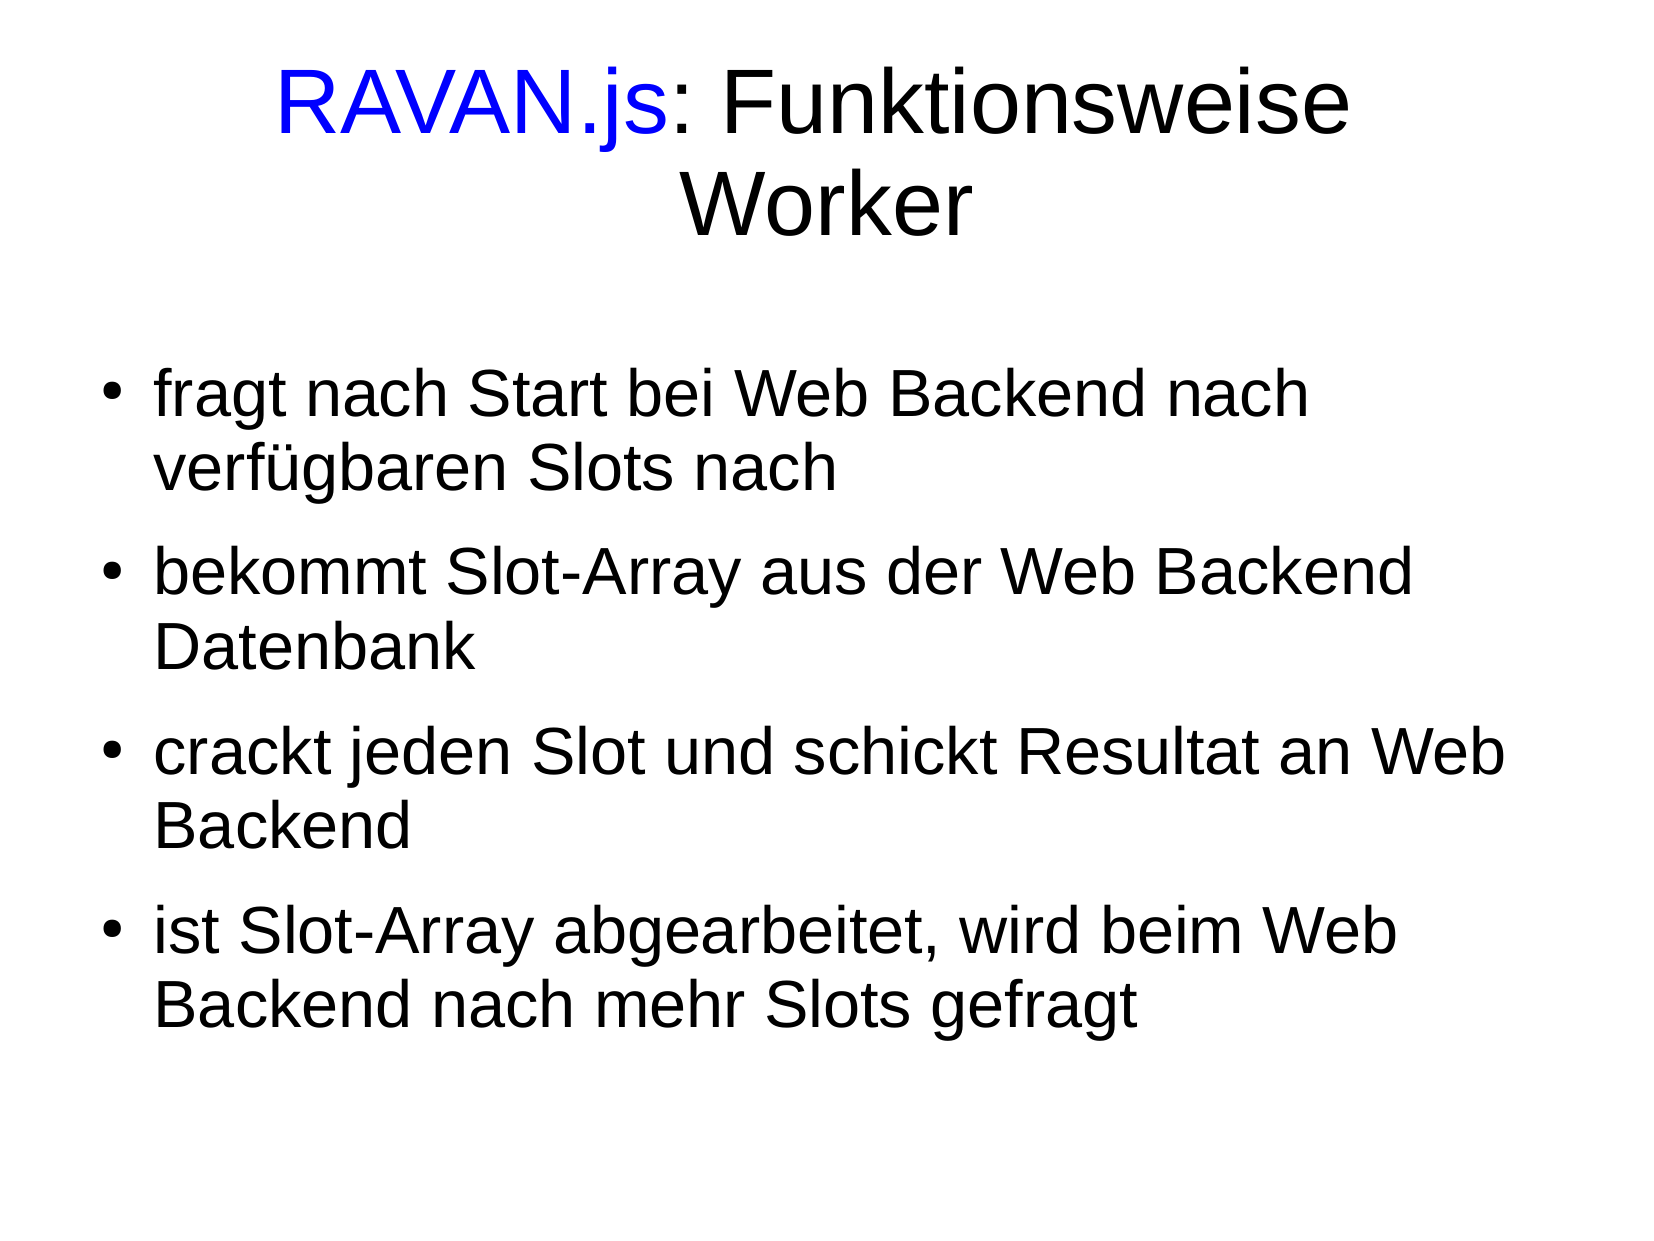

# RAVAN.js: Funktionsweise Worker
fragt nach Start bei Web Backend nach verfügbaren Slots nach
bekommt Slot-Array aus der Web Backend Datenbank
crackt jeden Slot und schickt Resultat an Web Backend
ist Slot-Array abgearbeitet, wird beim Web Backend nach mehr Slots gefragt